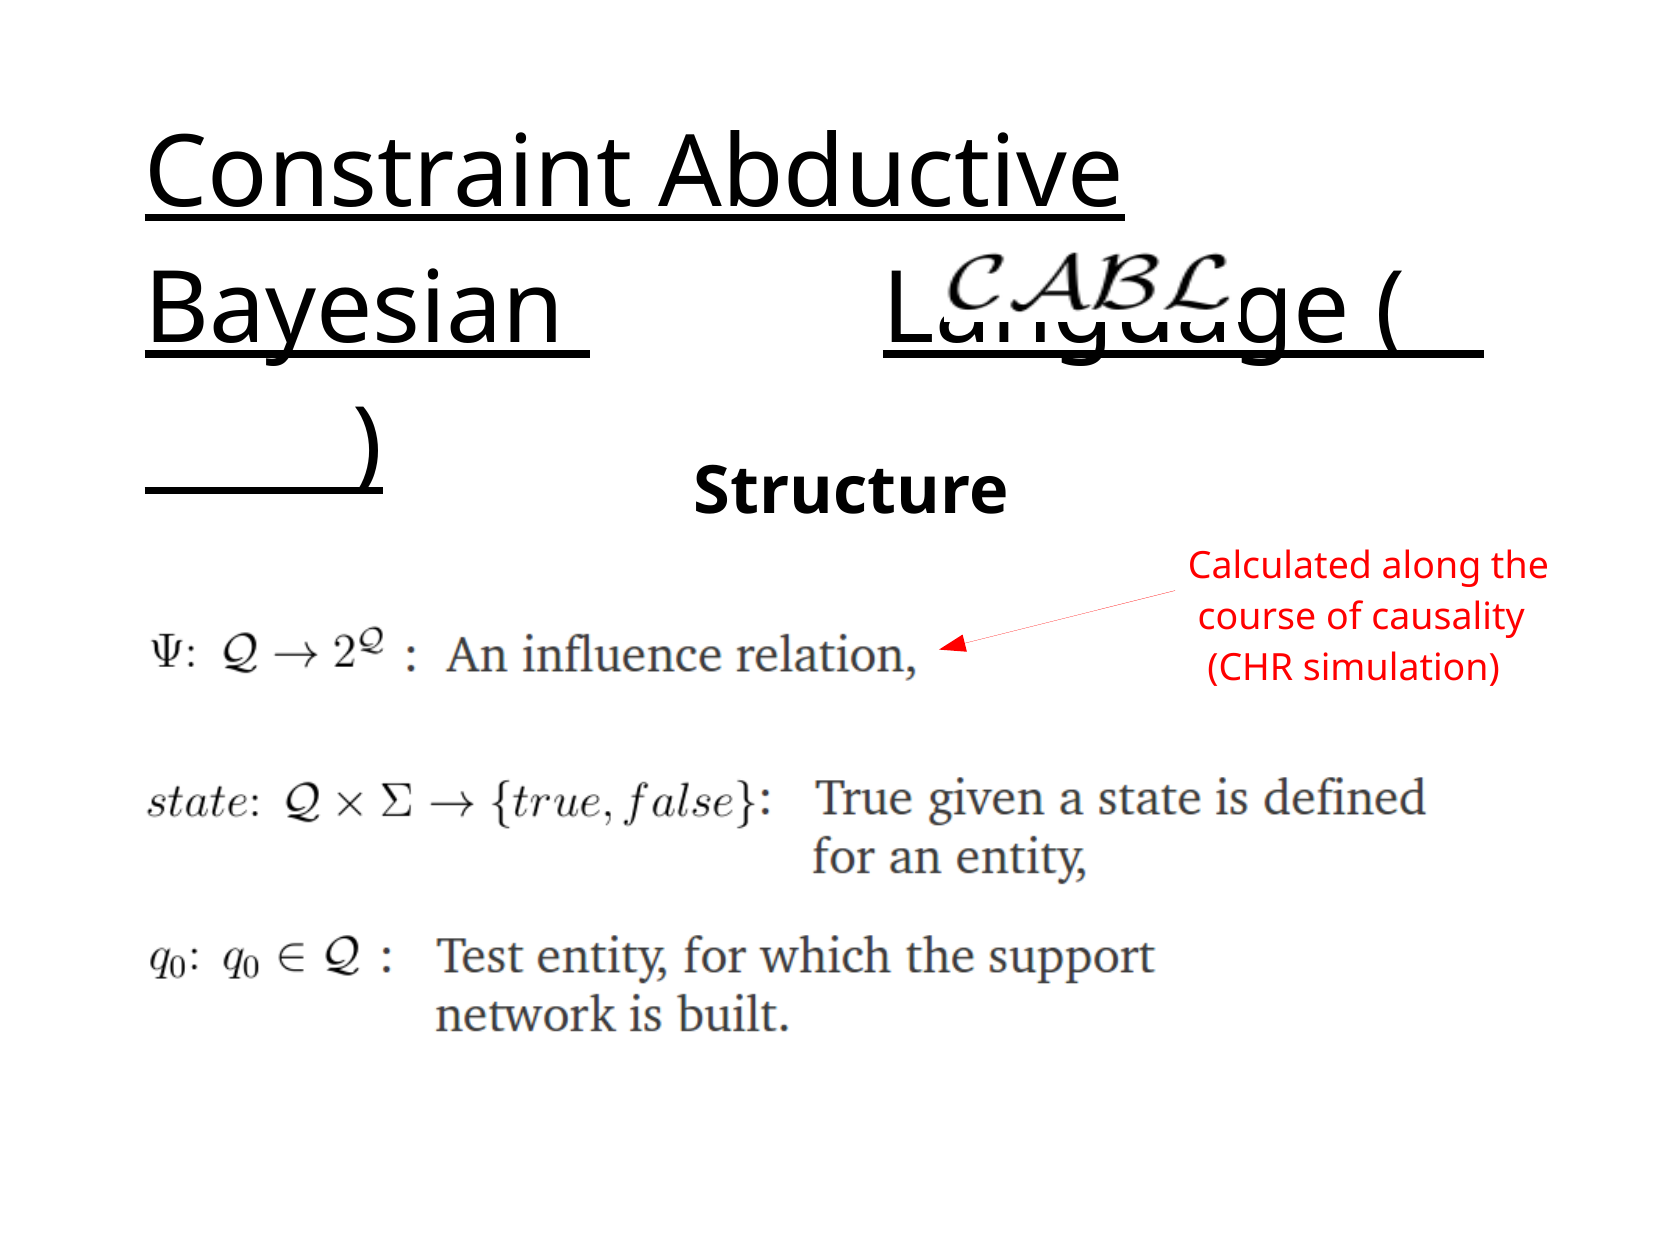

Constraint Abductive Bayesian 				Language ( )
Structure
 Calculated along the
 course of causality
 (CHR simulation)